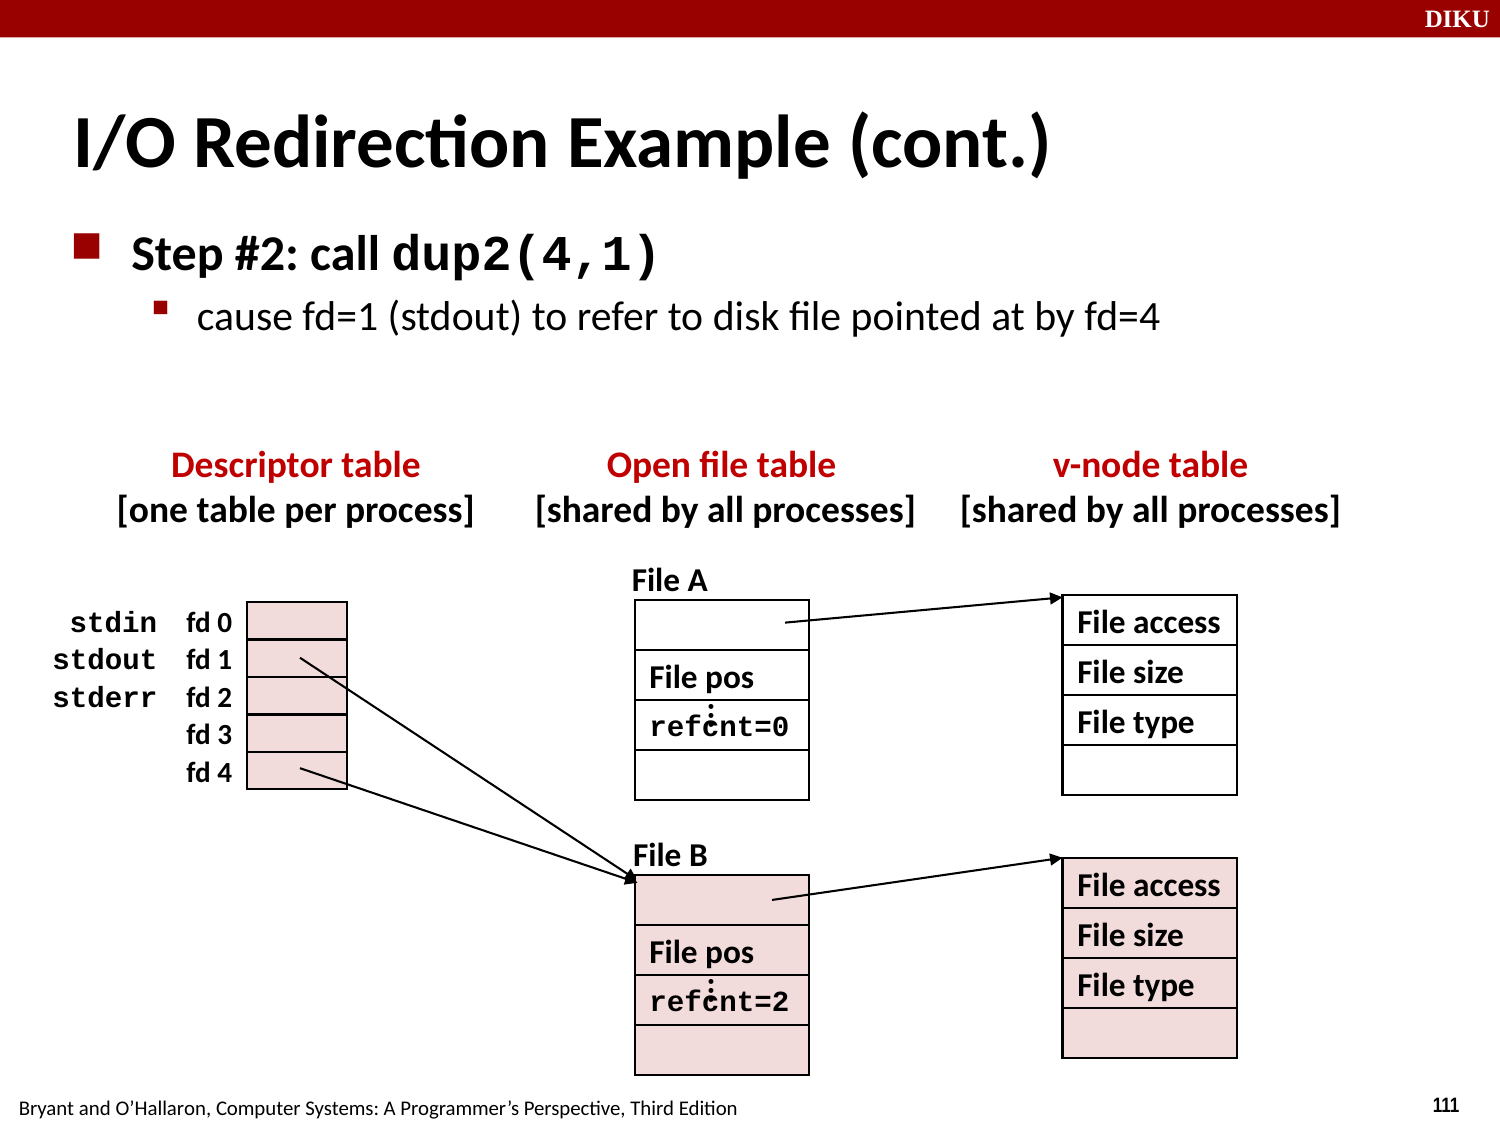

I/O Redirection Example (cont.)
Step #2: call dup2(4,1)
cause fd=1 (stdout) to refer to disk file pointed at by fd=4
Descriptor table
[one table per process]
Open file table
[shared by all processes]
v-node table
[shared by all processes]
File A
File access
stdin
fd 0
stdout
fd 1
File size
File pos
stderr
fd 2
File type
refcnt=0
fd 3
...
...
fd 4
File B
File access
File size
File pos
File type
refcnt=2
...
...